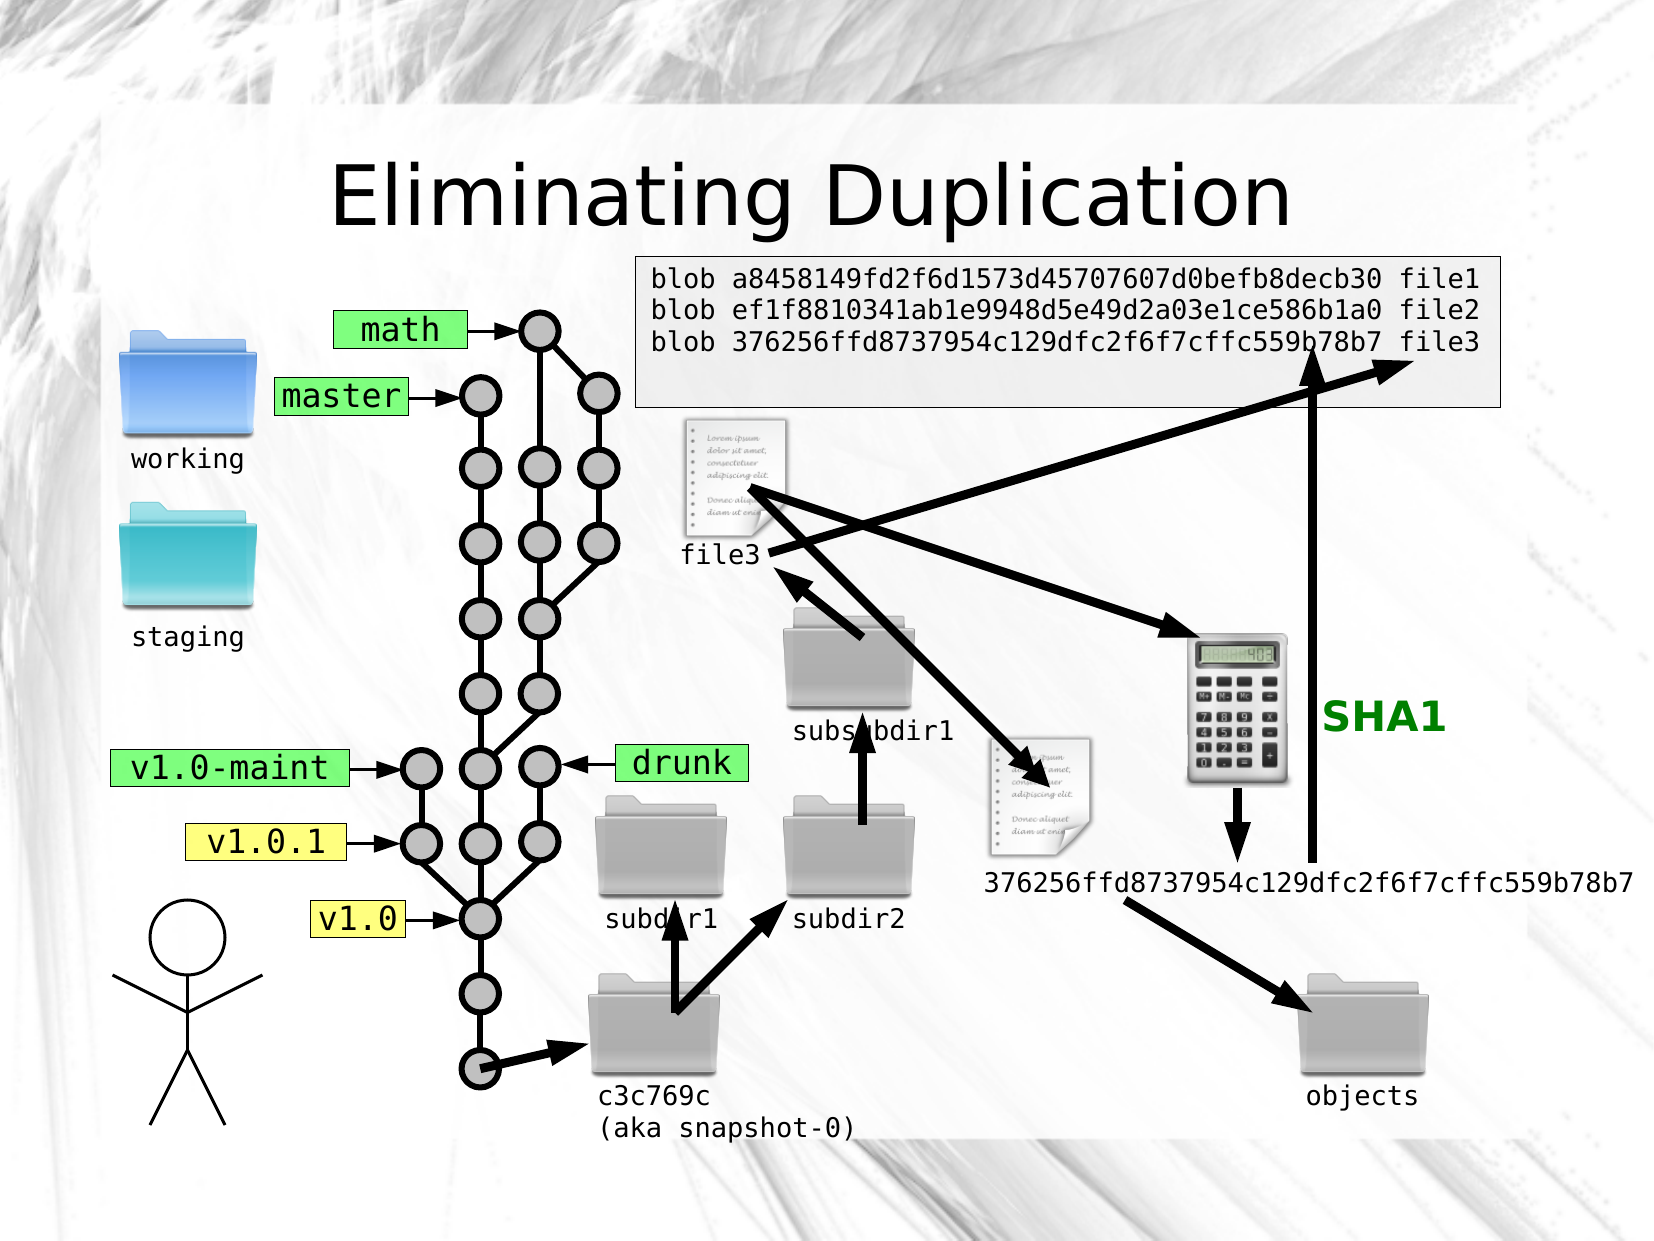

# Eliminating Duplication
blob a8458149fd2f6d1573d45707607d0befb8decb30 file1
blob ef1f8810341ab1e9948d5e49d2a03e1ce586b1a0 file2
blob 376256ffd8737954c129dfc2f6f7cffc559b78b7 file3
math
working
master
file3
staging
subsubdir1
SHA1
drunk
v1.0-maint
subdir1
subdir2
v1.0.1
376256ffd8737954c129dfc2f6f7cffc559b78b7
v1.0
objects
c3c769c
(aka snapshot-0)